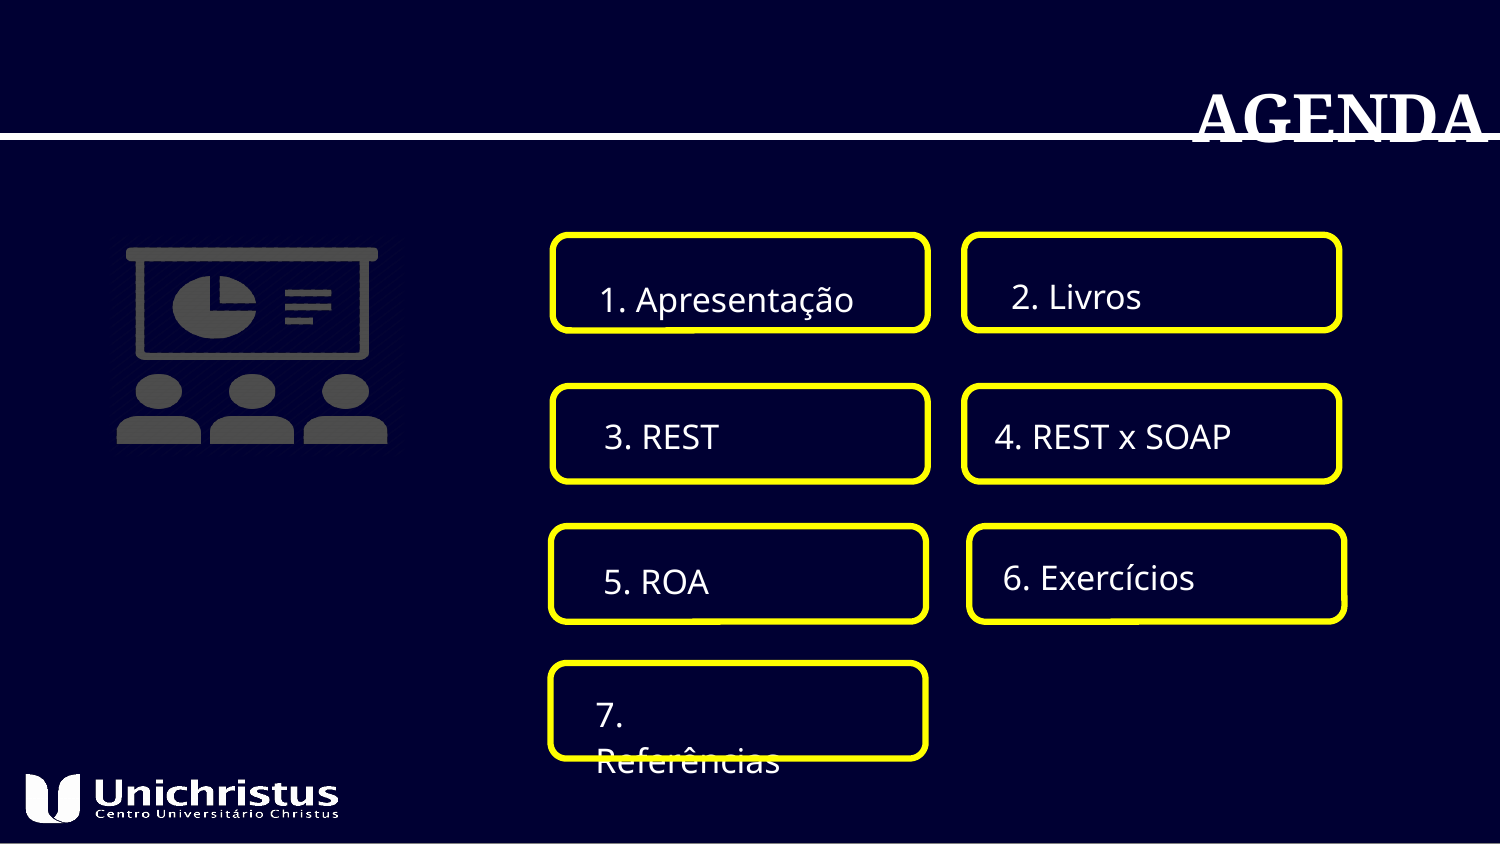

AGENDA
2. Livros
1. Apresentação
3. REST
4. REST x SOAP
6. Exercícios
5. ROA
7. Referências